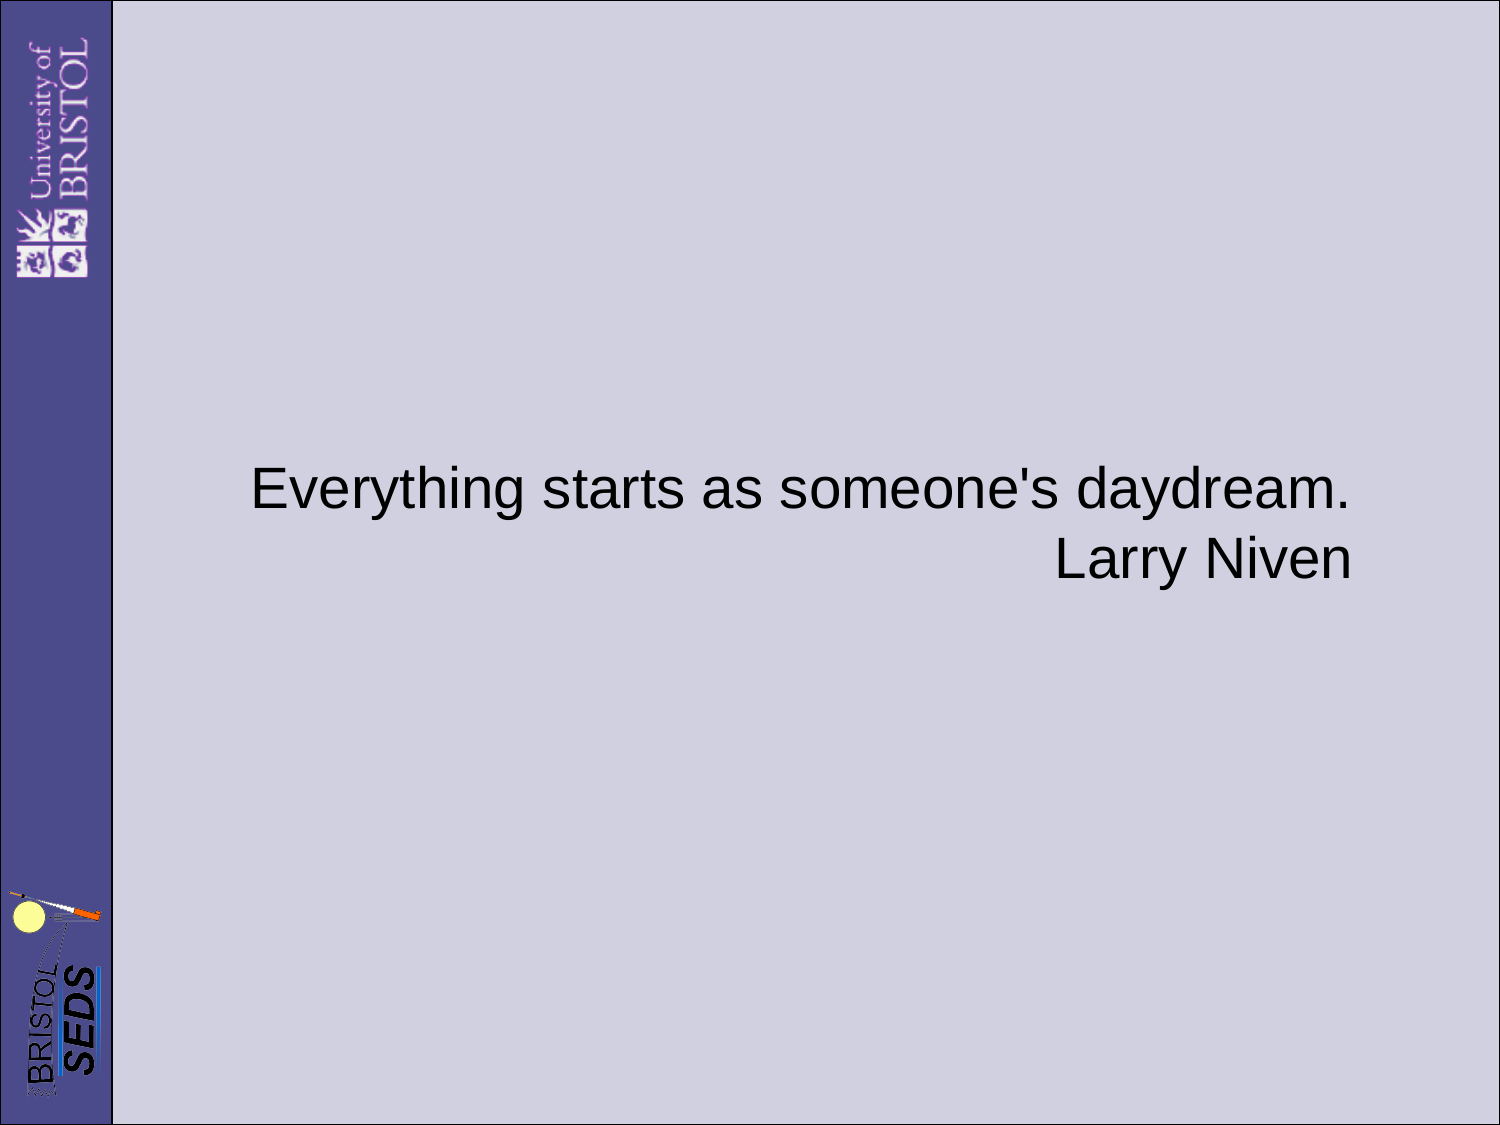

Everything starts as someone's daydream.
Larry Niven